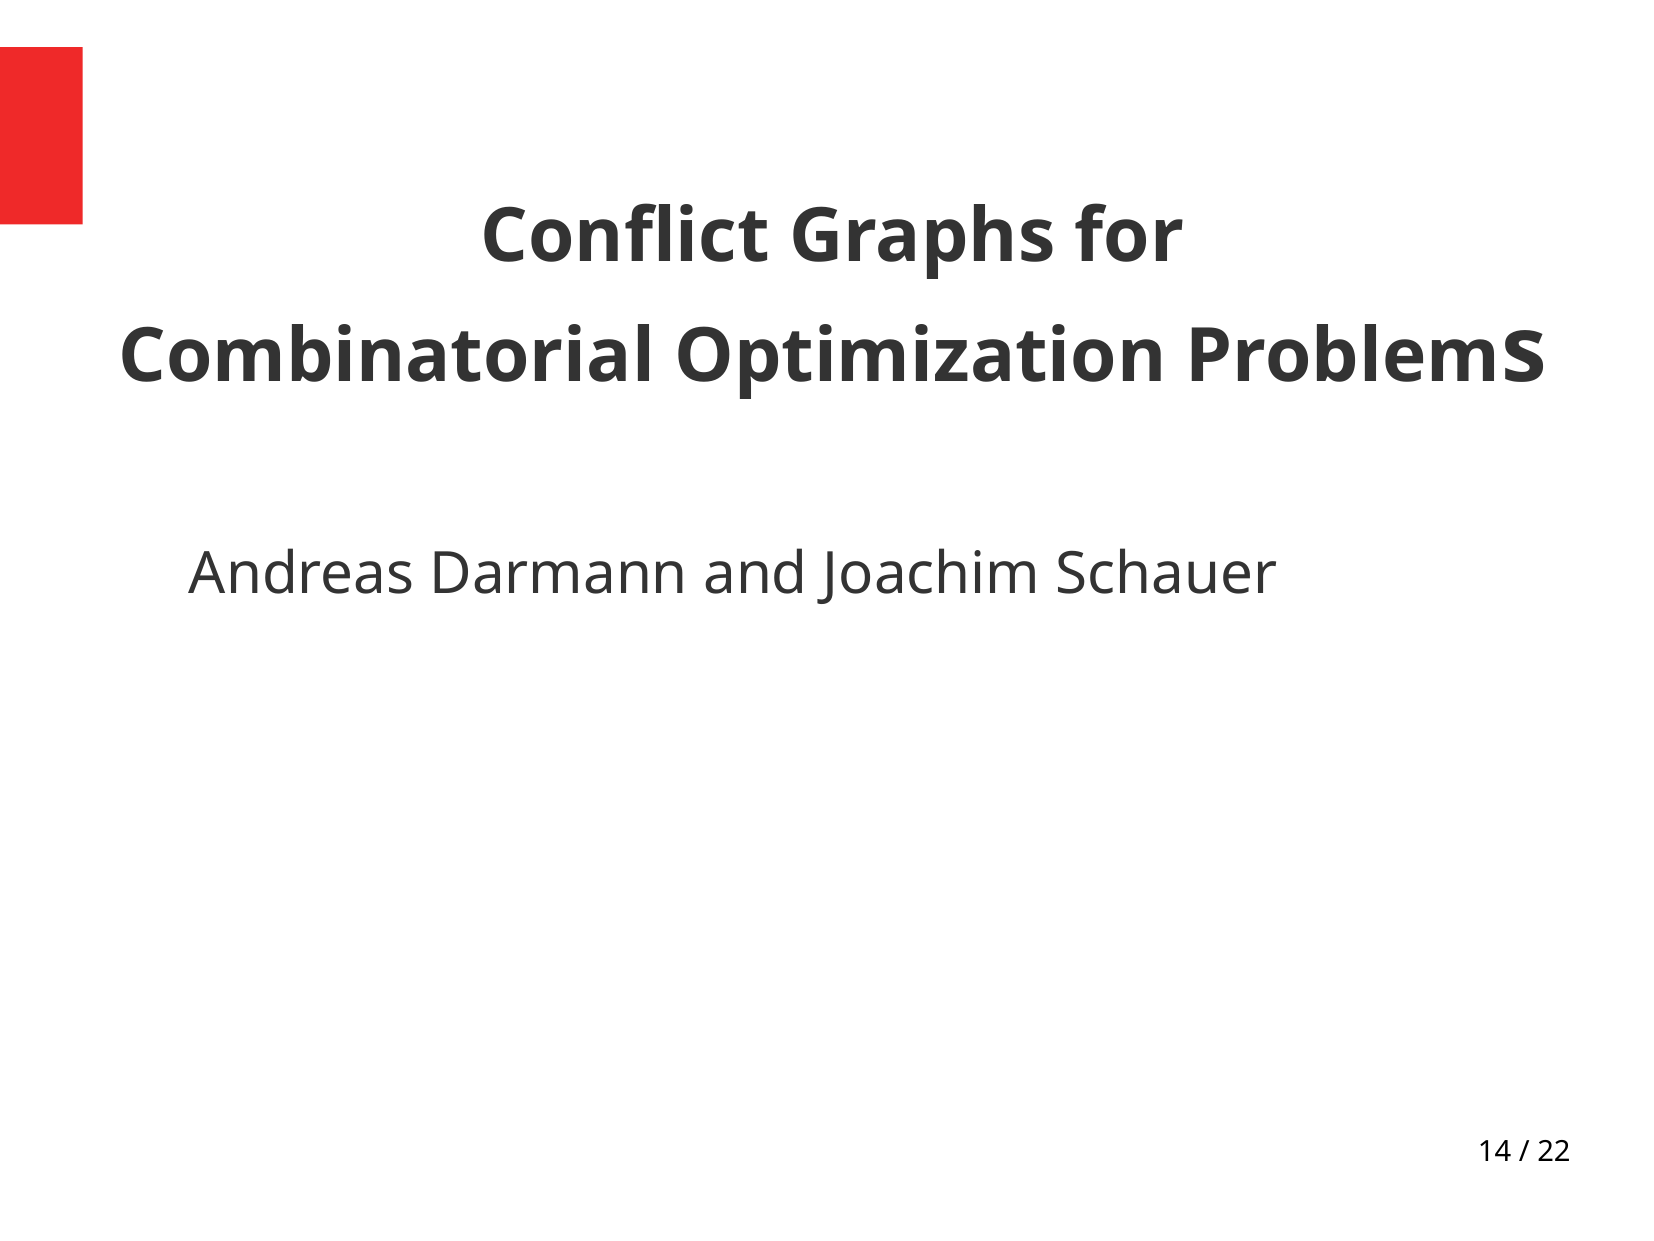

# Conflict Graphs for Combinatorial Optimization Problems
Andreas Darmann and Joachim Schauer
14